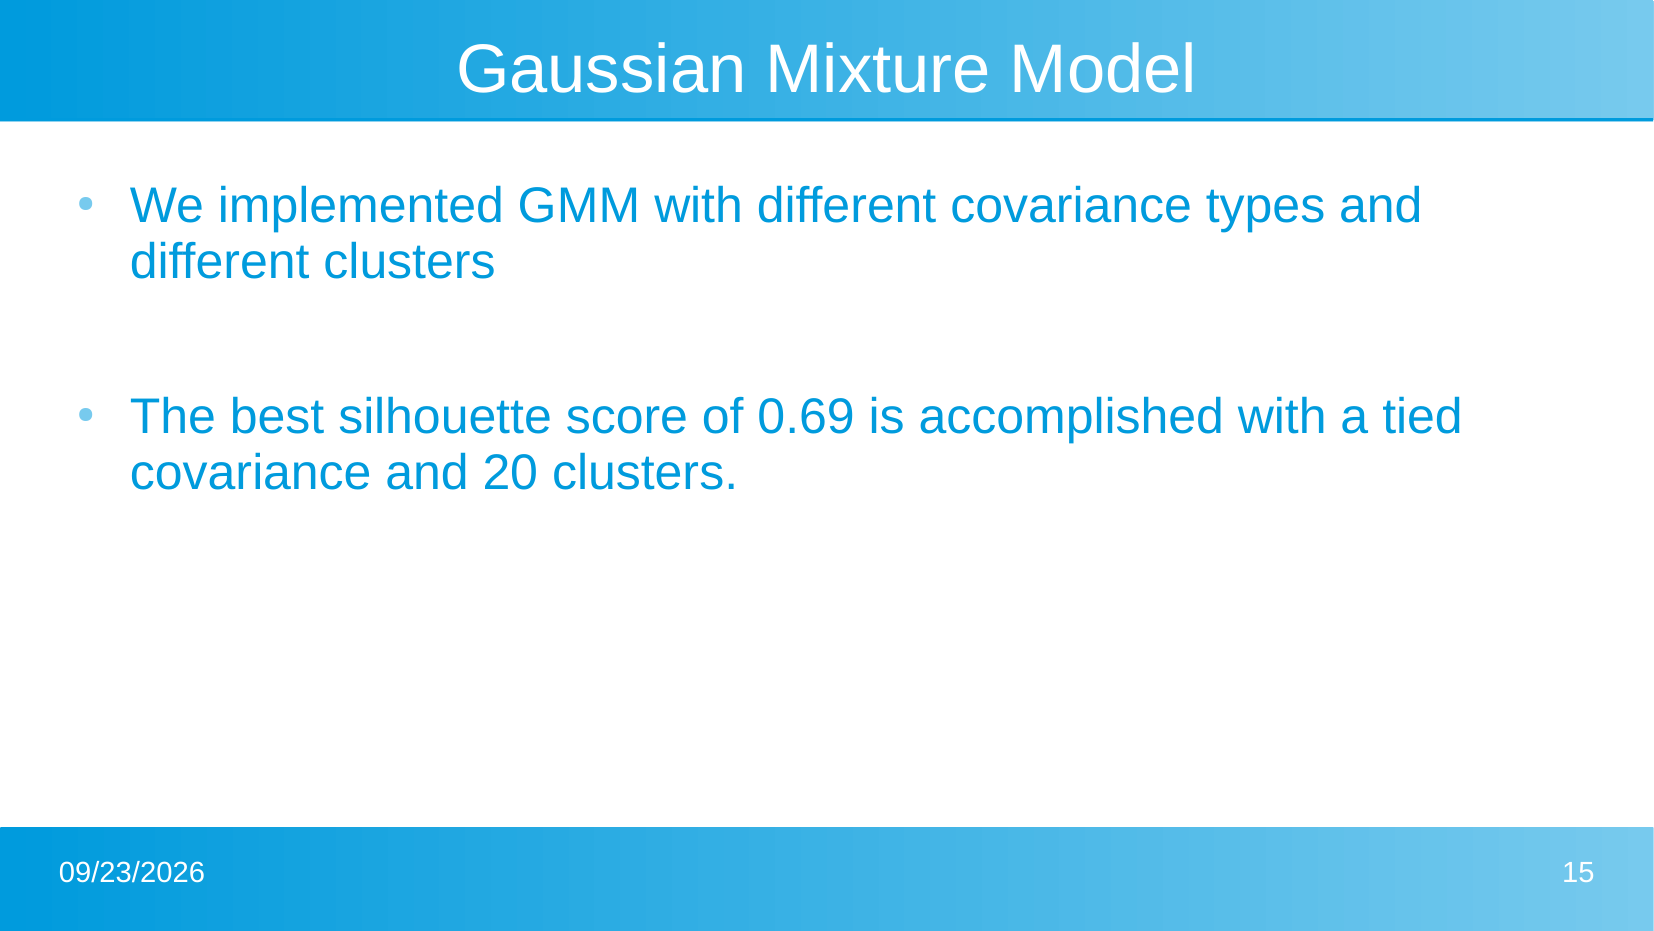

# Gaussian Mixture Model
We implemented GMM with different covariance types and different clusters
The best silhouette score of 0.69 is accomplished with a tied covariance and 20 clusters.
15